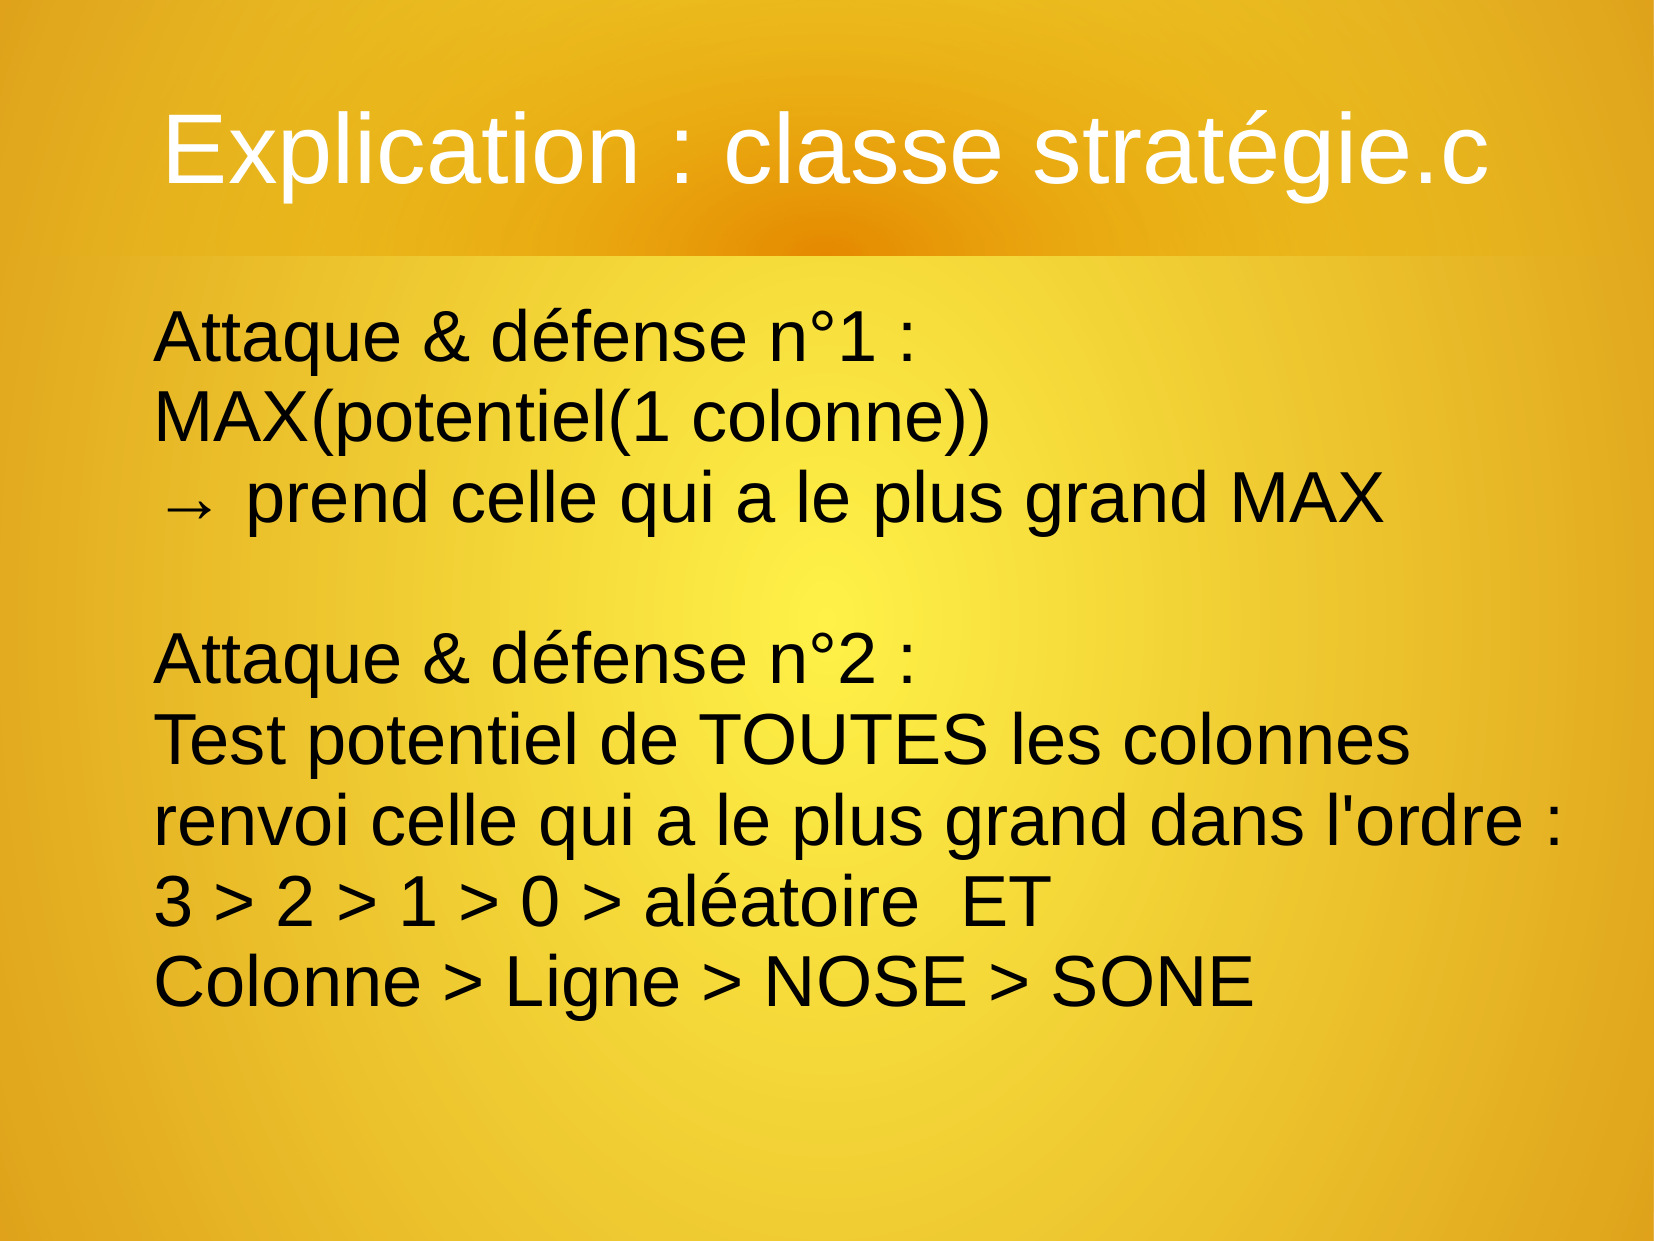

# Explication : classe stratégie.c
Attaque & défense n°1 :
MAX(potentiel(1 colonne))
→ prend celle qui a le plus grand MAX
Attaque & défense n°2 :
Test potentiel de TOUTES les colonnes
renvoi celle qui a le plus grand dans l'ordre :
3 > 2 > 1 > 0 > aléatoire ET
Colonne > Ligne > NOSE > SONE